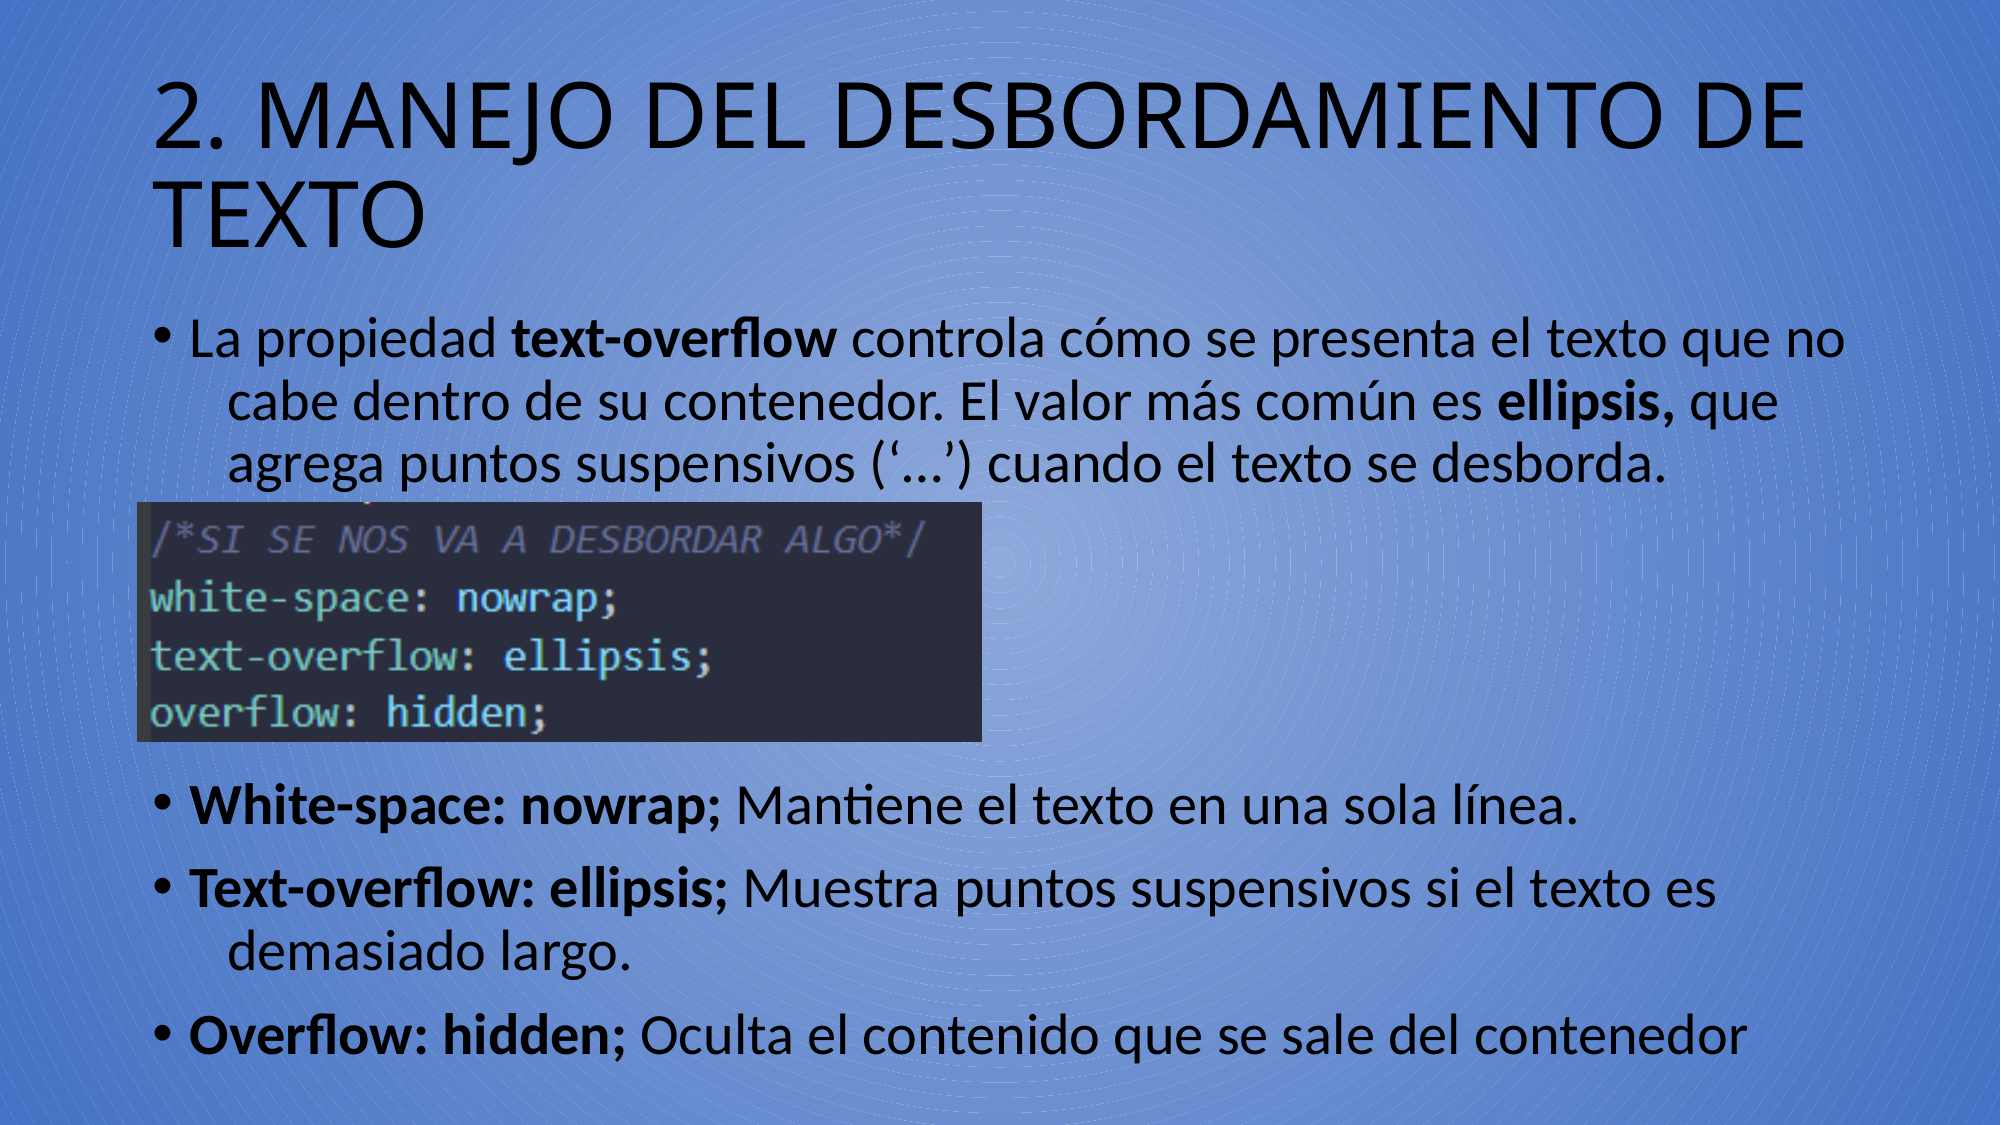

# 2. MANEJO DEL DESBORDAMIENTO DE TEXTO
La propiedad text-overflow controla cómo se presenta el texto que no cabe dentro de su contenedor. El valor más común es ellipsis, que agrega puntos suspensivos (‘…’) cuando el texto se desborda.
White-space: nowrap; Mantiene el texto en una sola línea.
Text-overflow: ellipsis; Muestra puntos suspensivos si el texto es demasiado largo.
Overflow: hidden; Oculta el contenido que se sale del contenedor